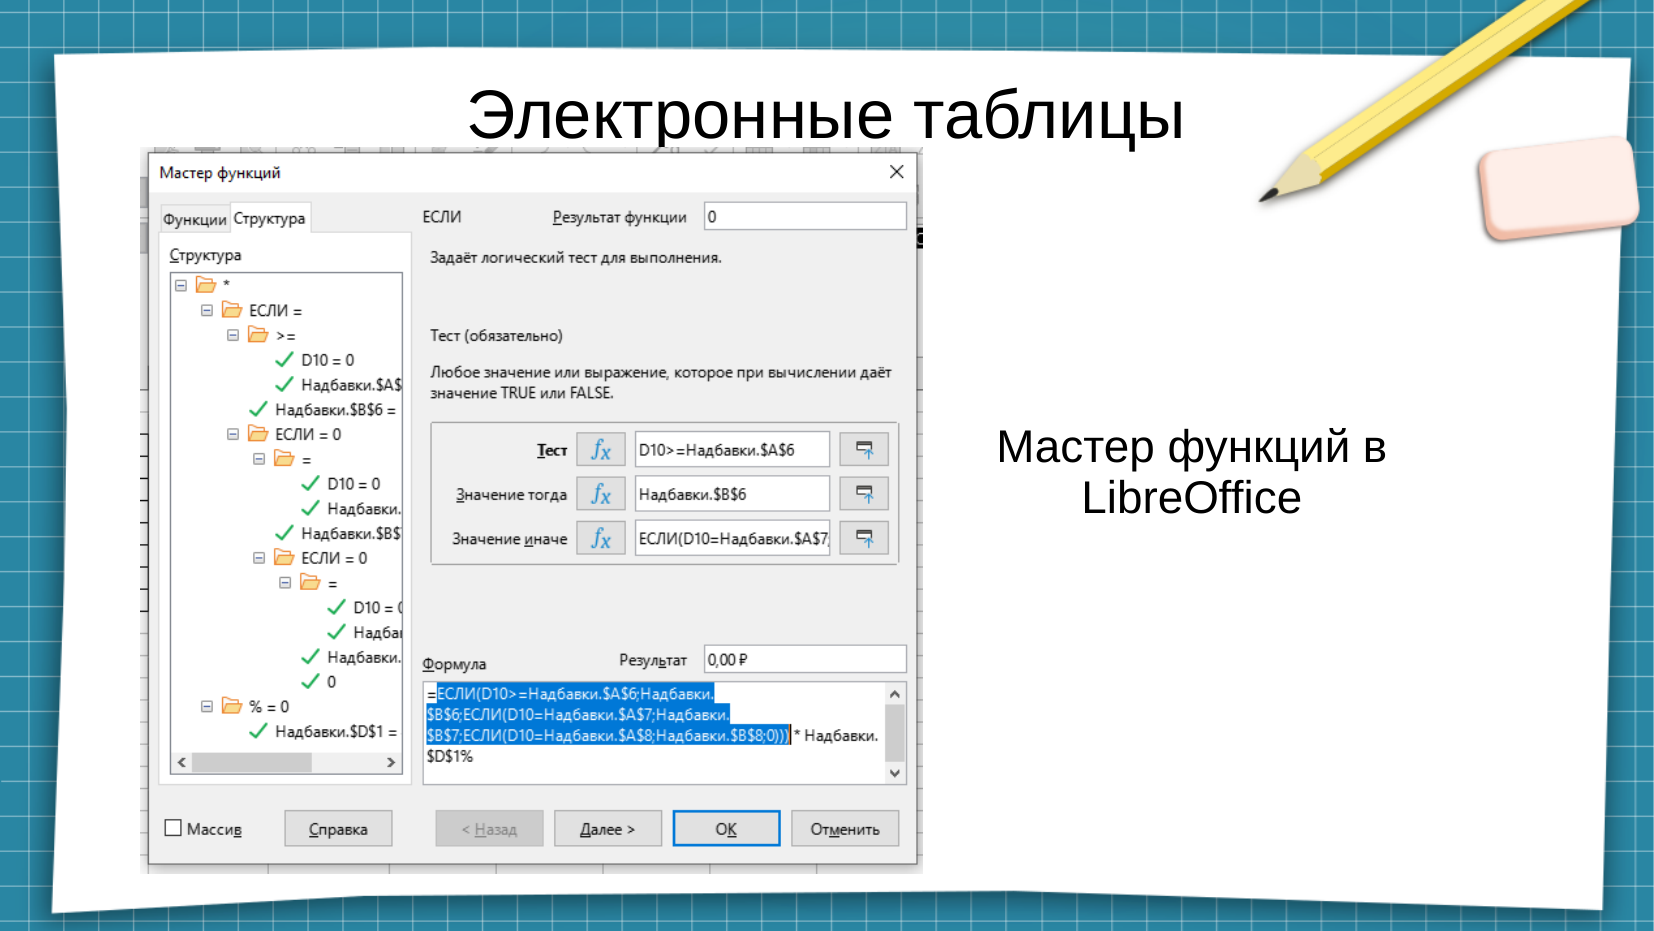

# Электронные таблицы
Мастер функций в LibreOffice